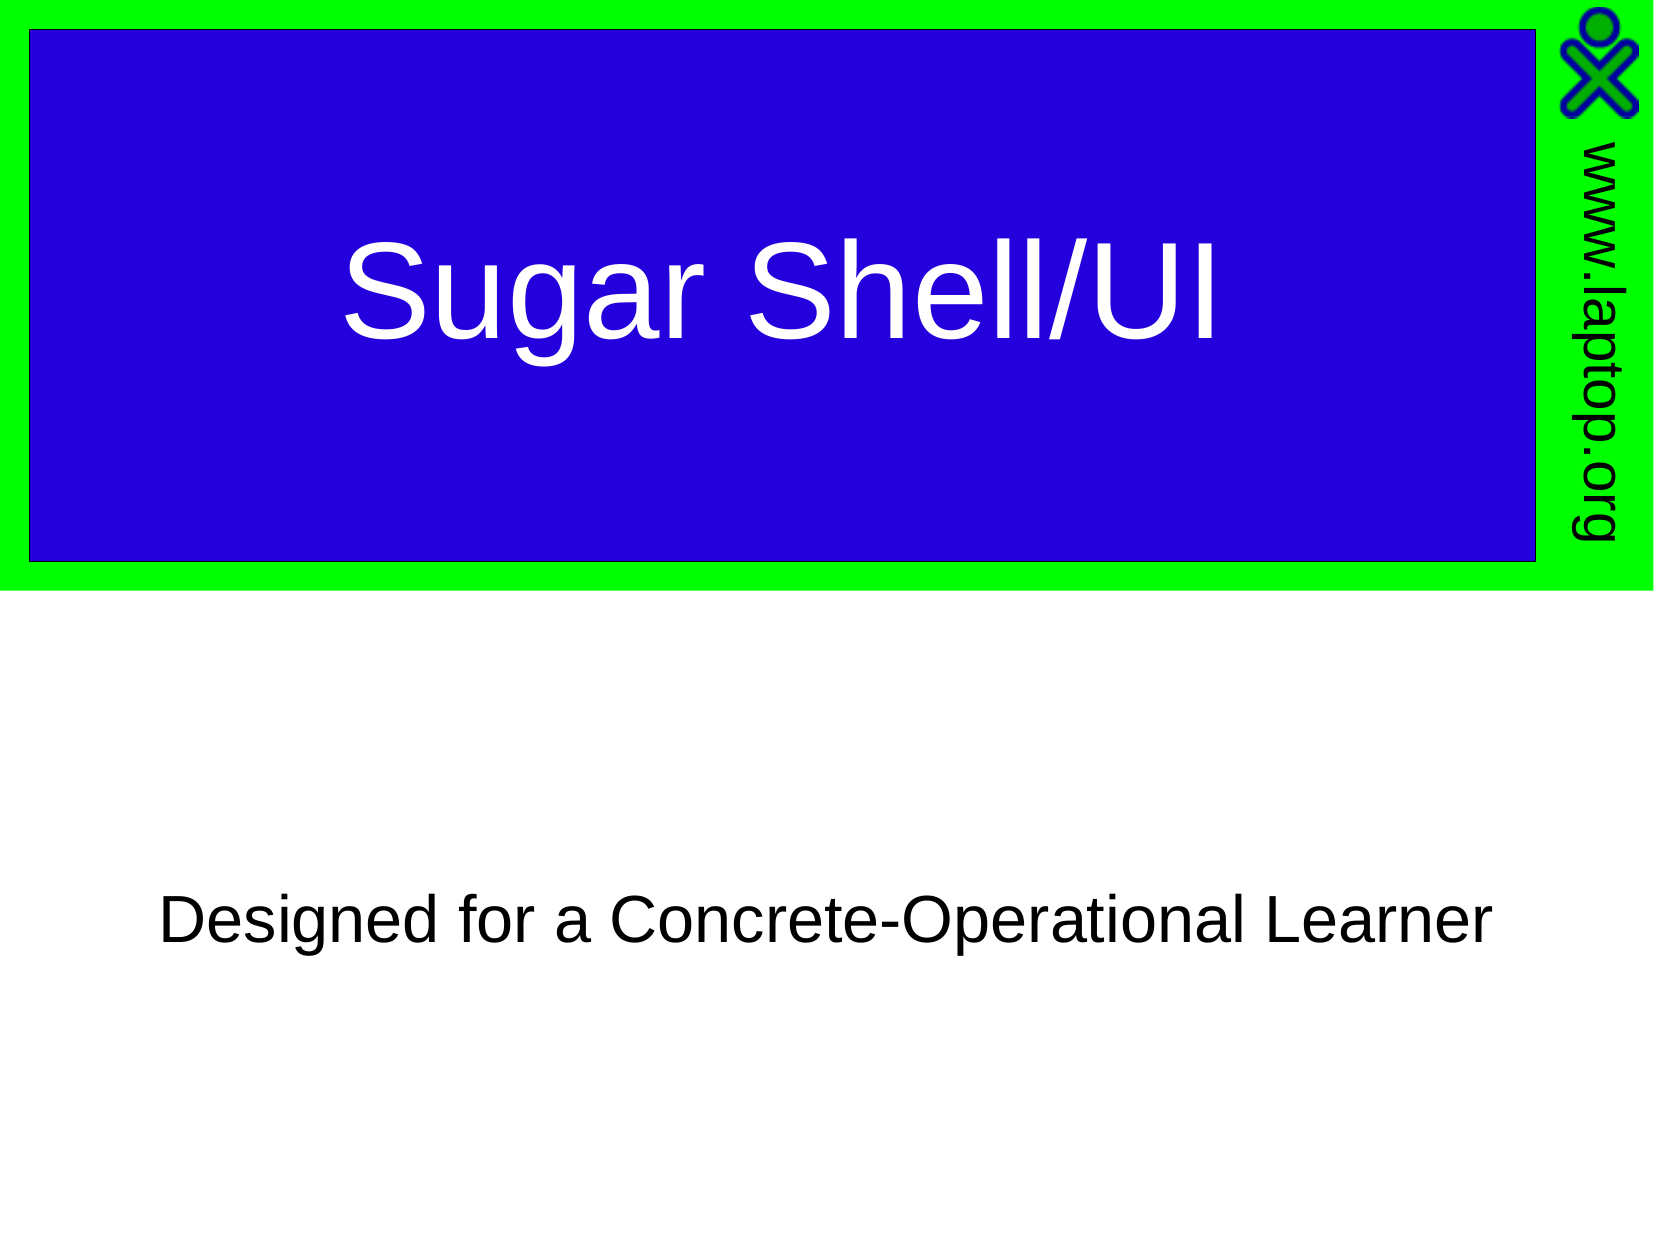

# Sugar Shell/UI
Designed for a Concrete-Operational Learner